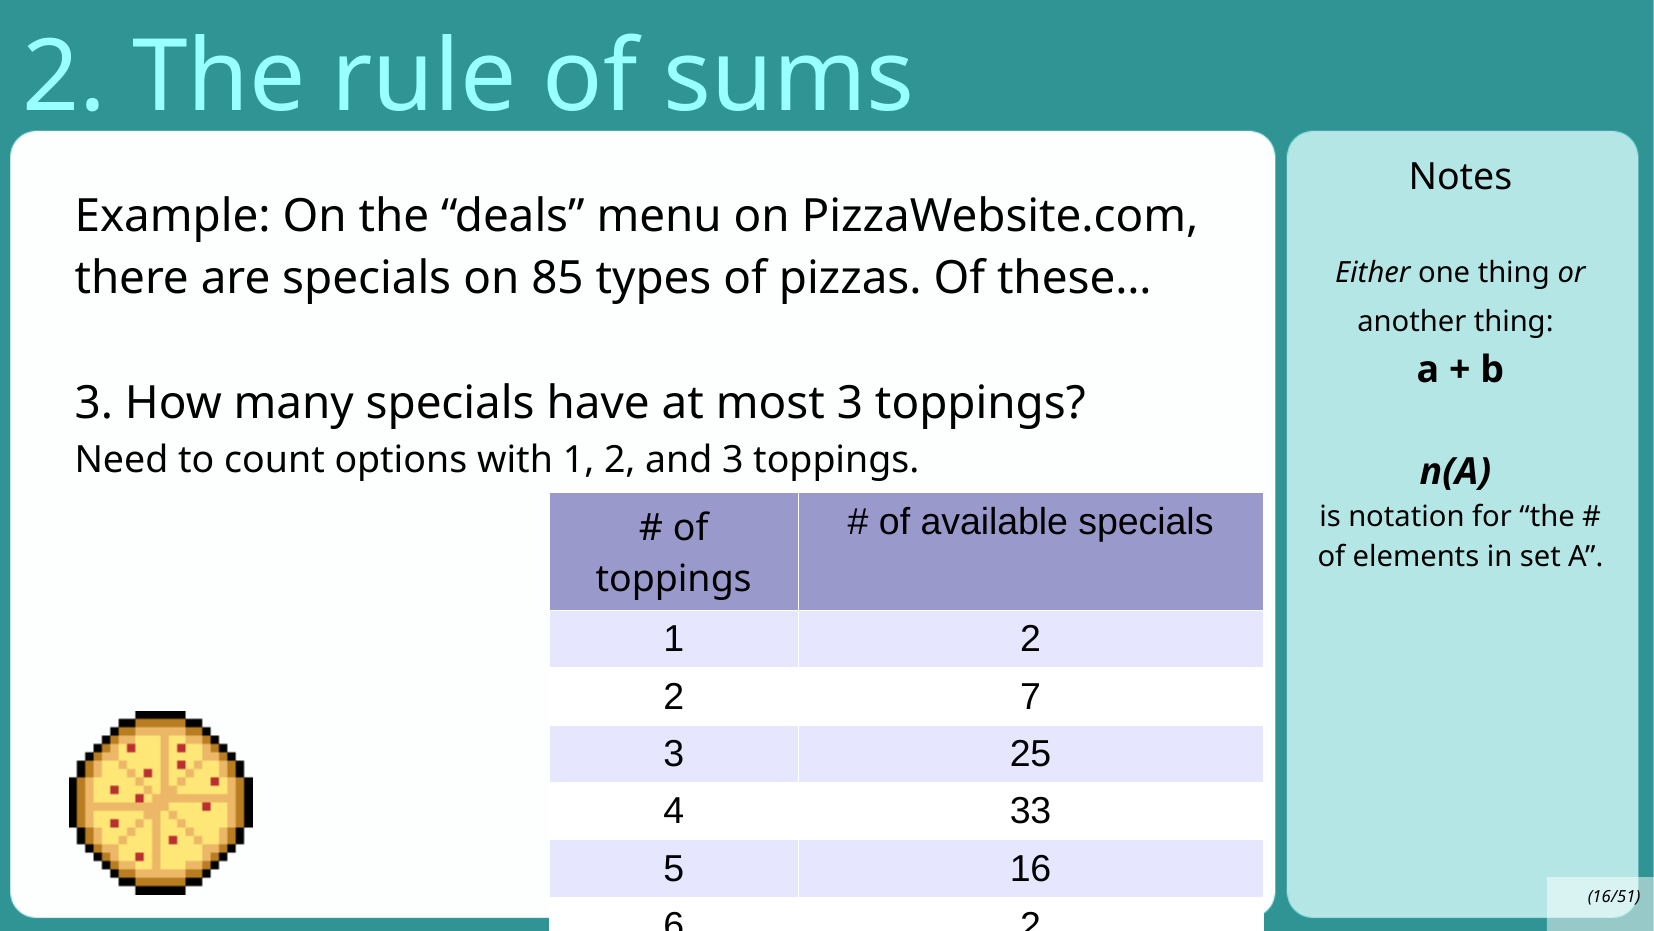

# 2. The rule of sums
Notes
Either one thing or another thing:
a + b
n(A)
is notation for “the # of elements in set A”.
Example: On the “deals” menu on PizzaWebsite.com, there are specials on 85 types of pizzas. Of these…
3. How many specials have at most 3 toppings?
Need to count options with 1, 2, and 3 toppings.
| # of toppings | # of available specials |
| --- | --- |
| 1 | 2 |
| 2 | 7 |
| 3 | 25 |
| 4 | 33 |
| 5 | 16 |
| 6 | 2 |